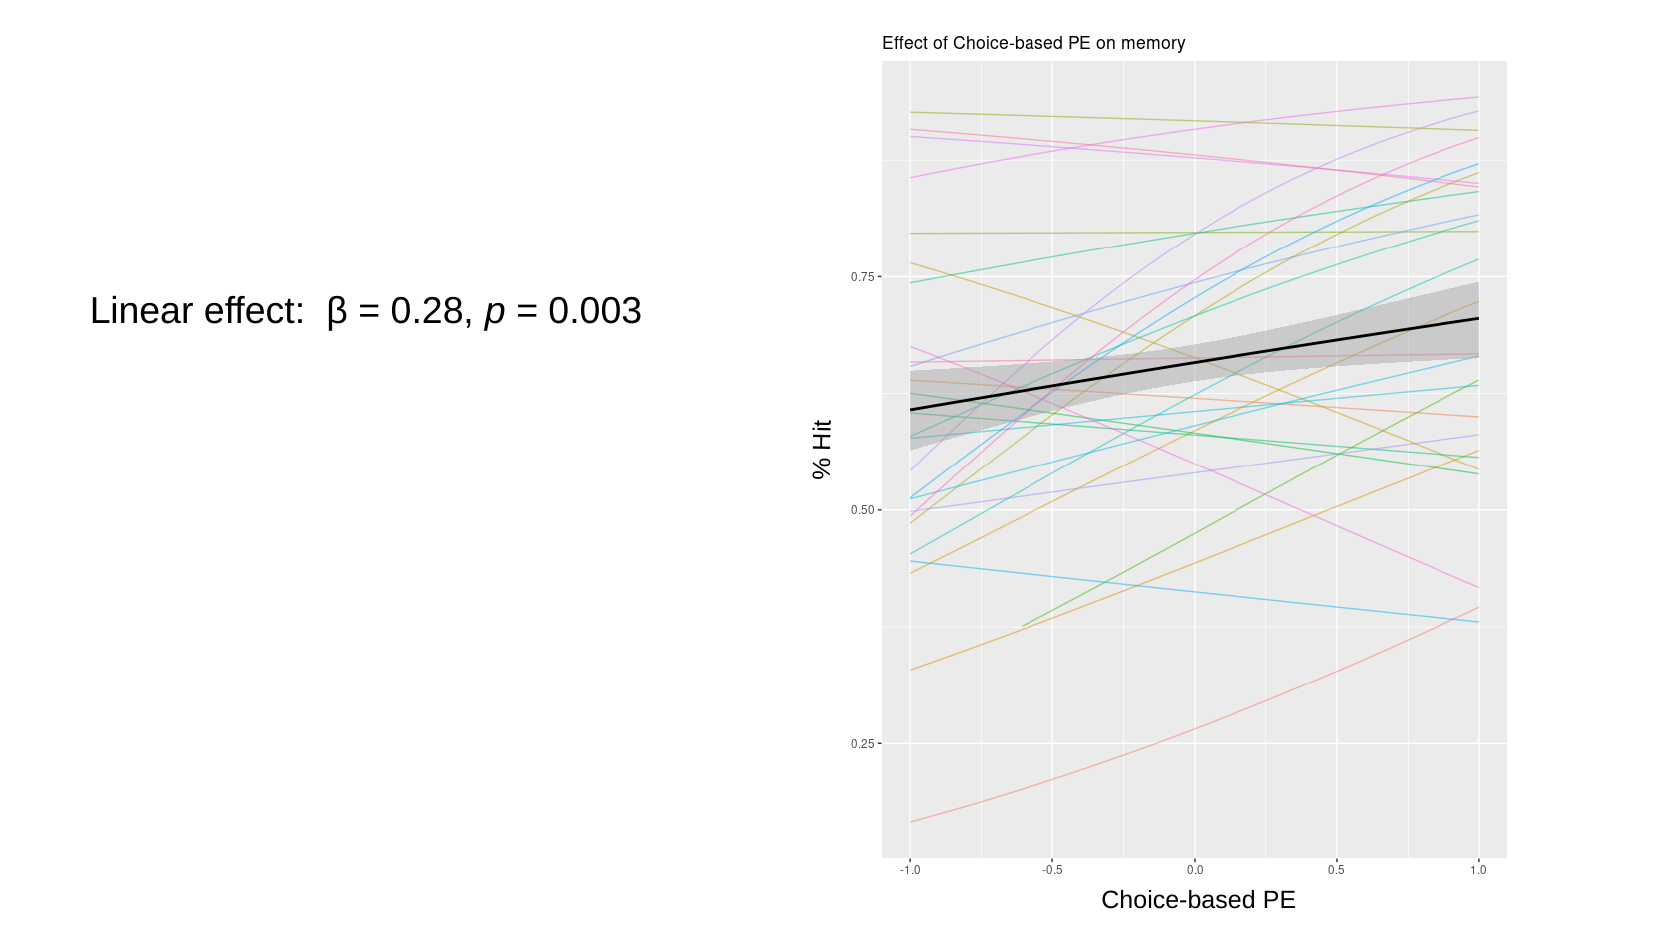

Linear effect: β = 0.28, p = 0.003
% Hit
Choice-based PE